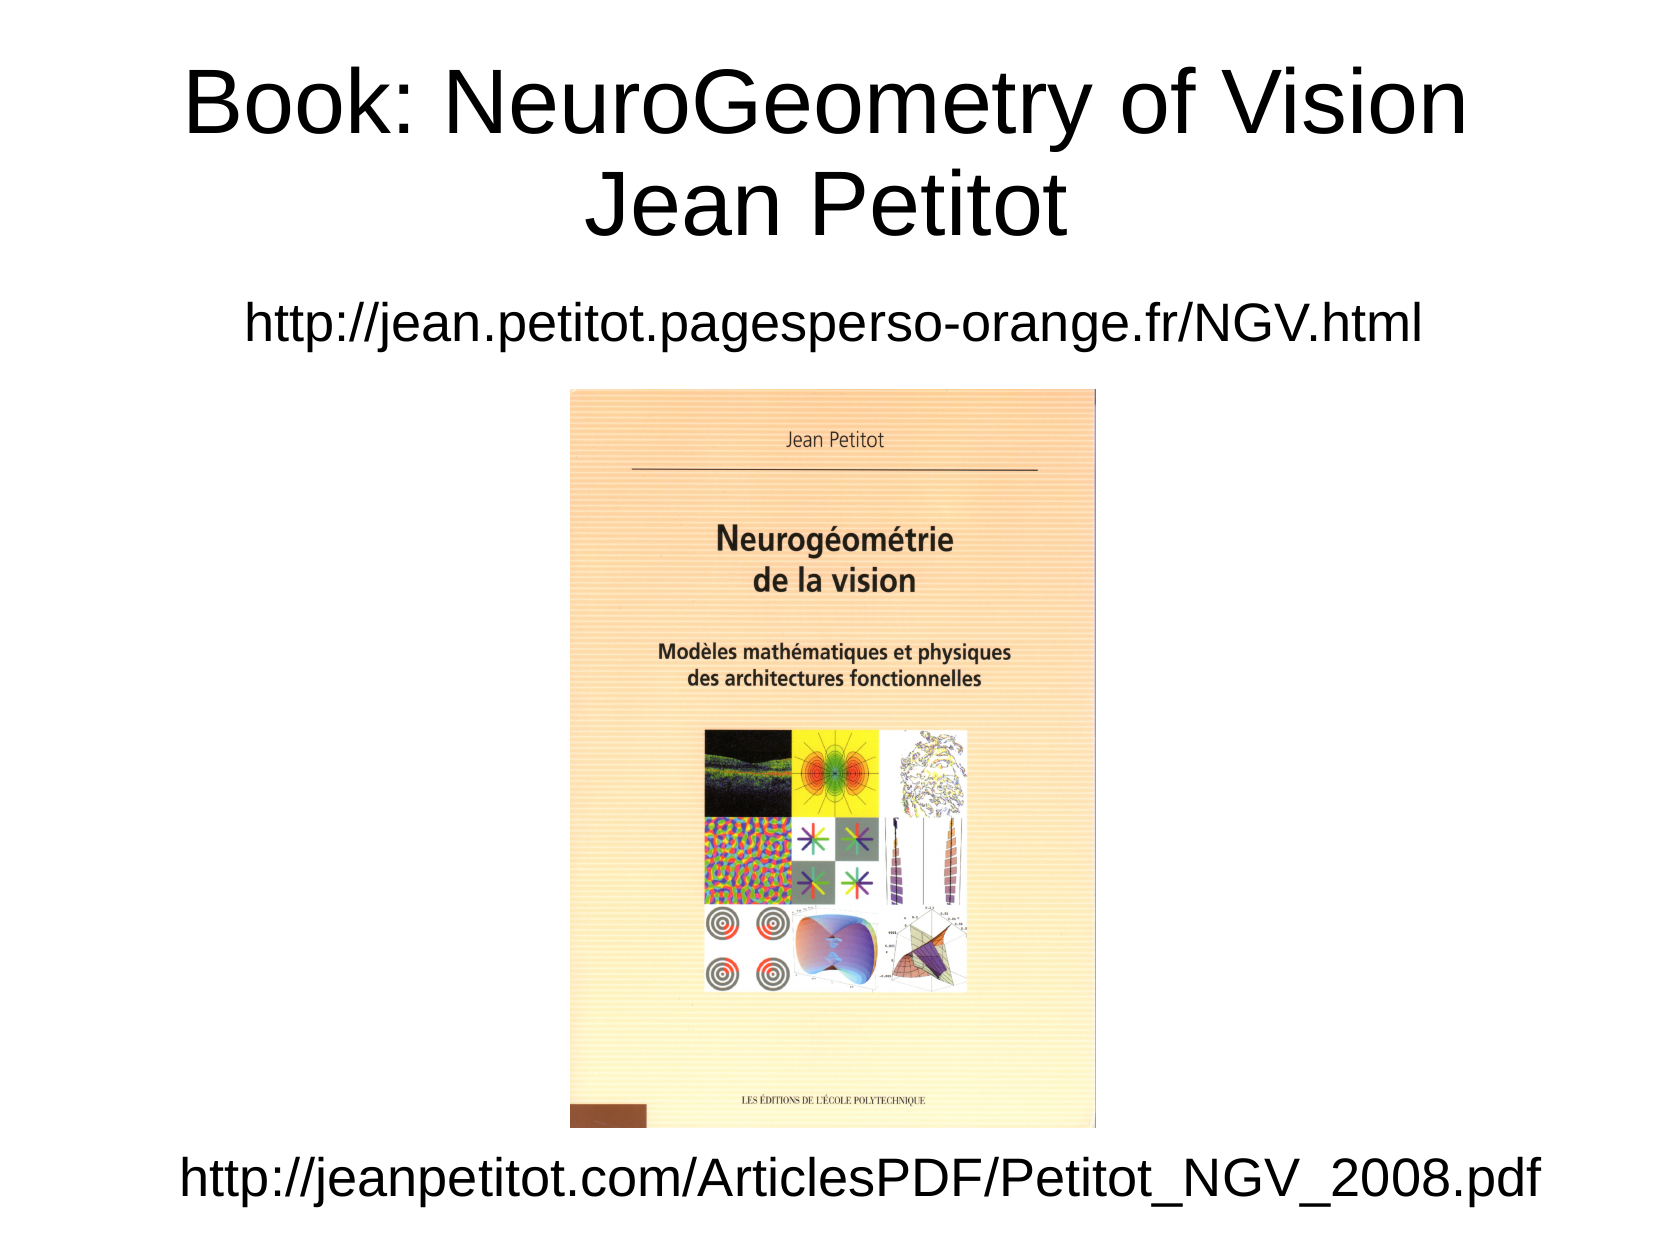

# Book: NeuroGeometry of Vision Jean Petitot
http://jean.petitot.pagesperso-orange.fr/NGV.html
http://jeanpetitot.com/ArticlesPDF/Petitot_NGV_2008.pdf